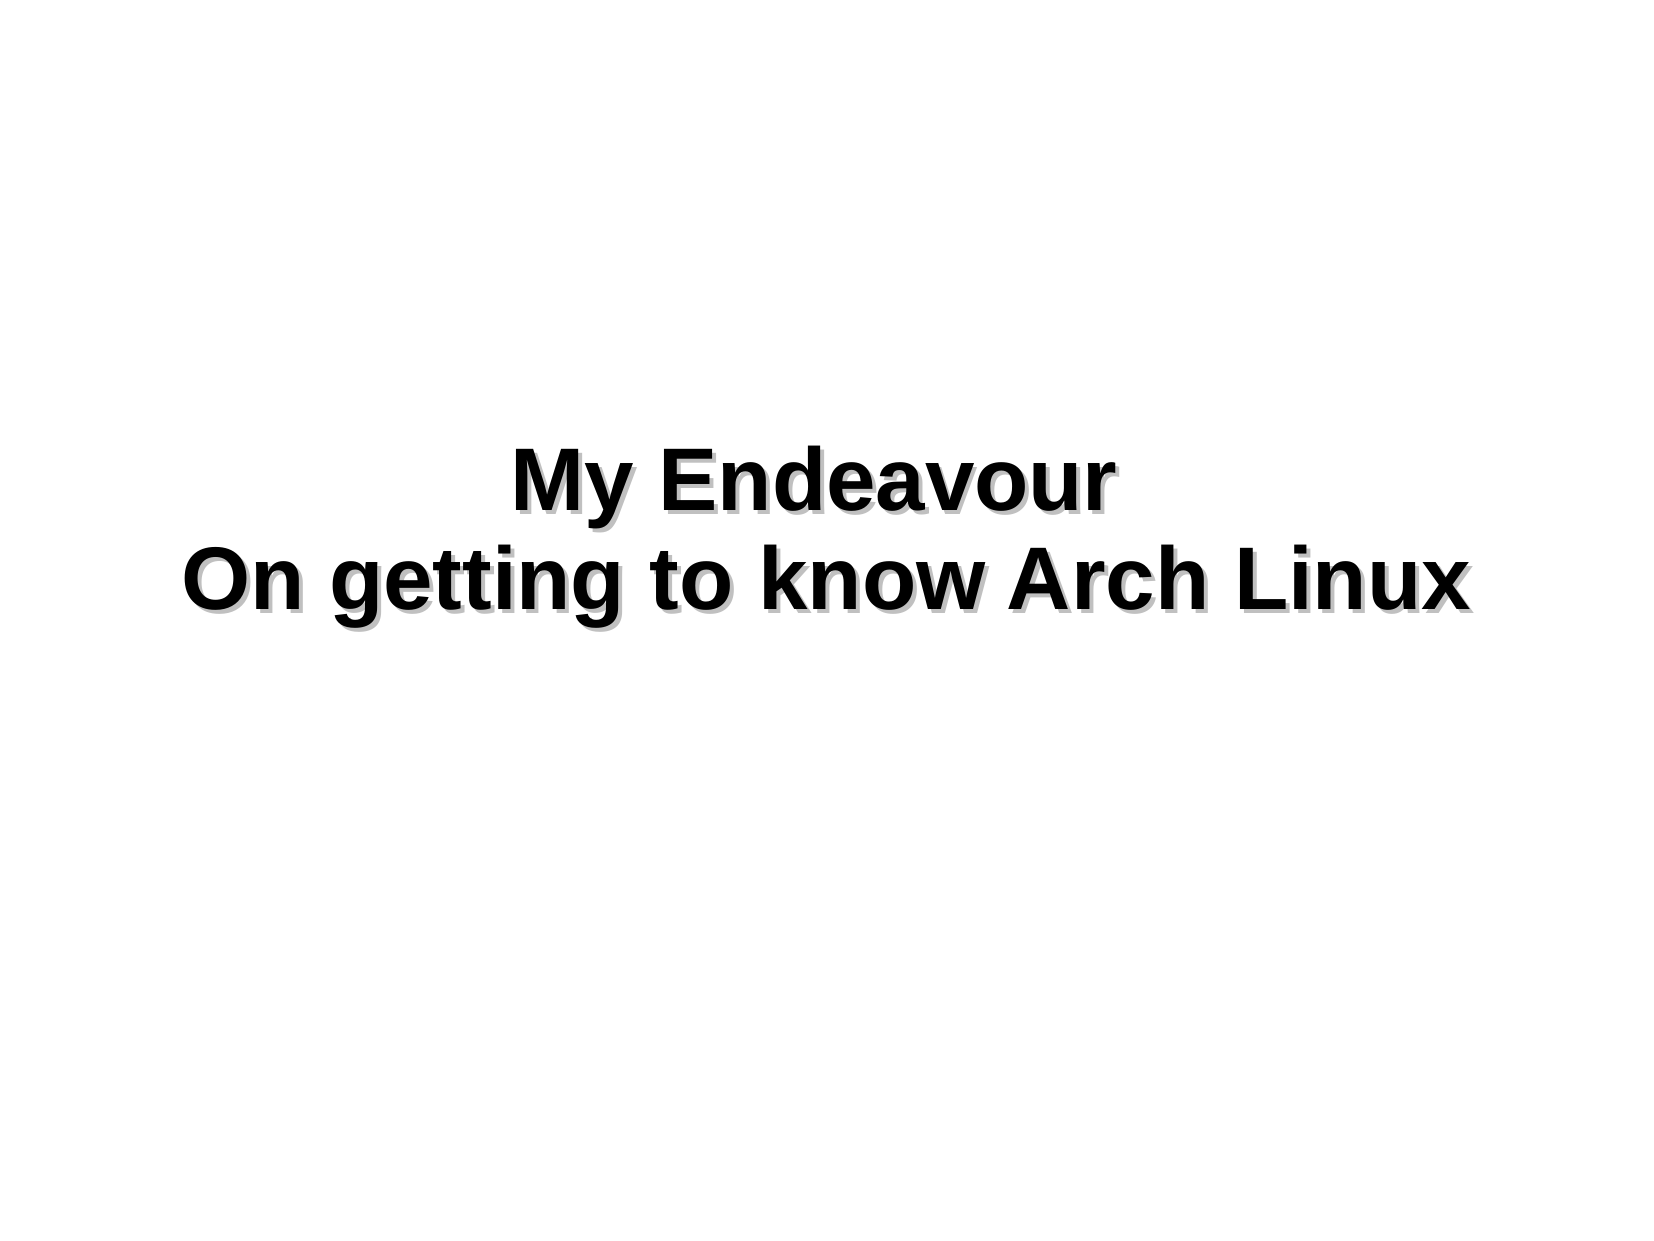

# My Endeavour
On getting to know Arch Linux